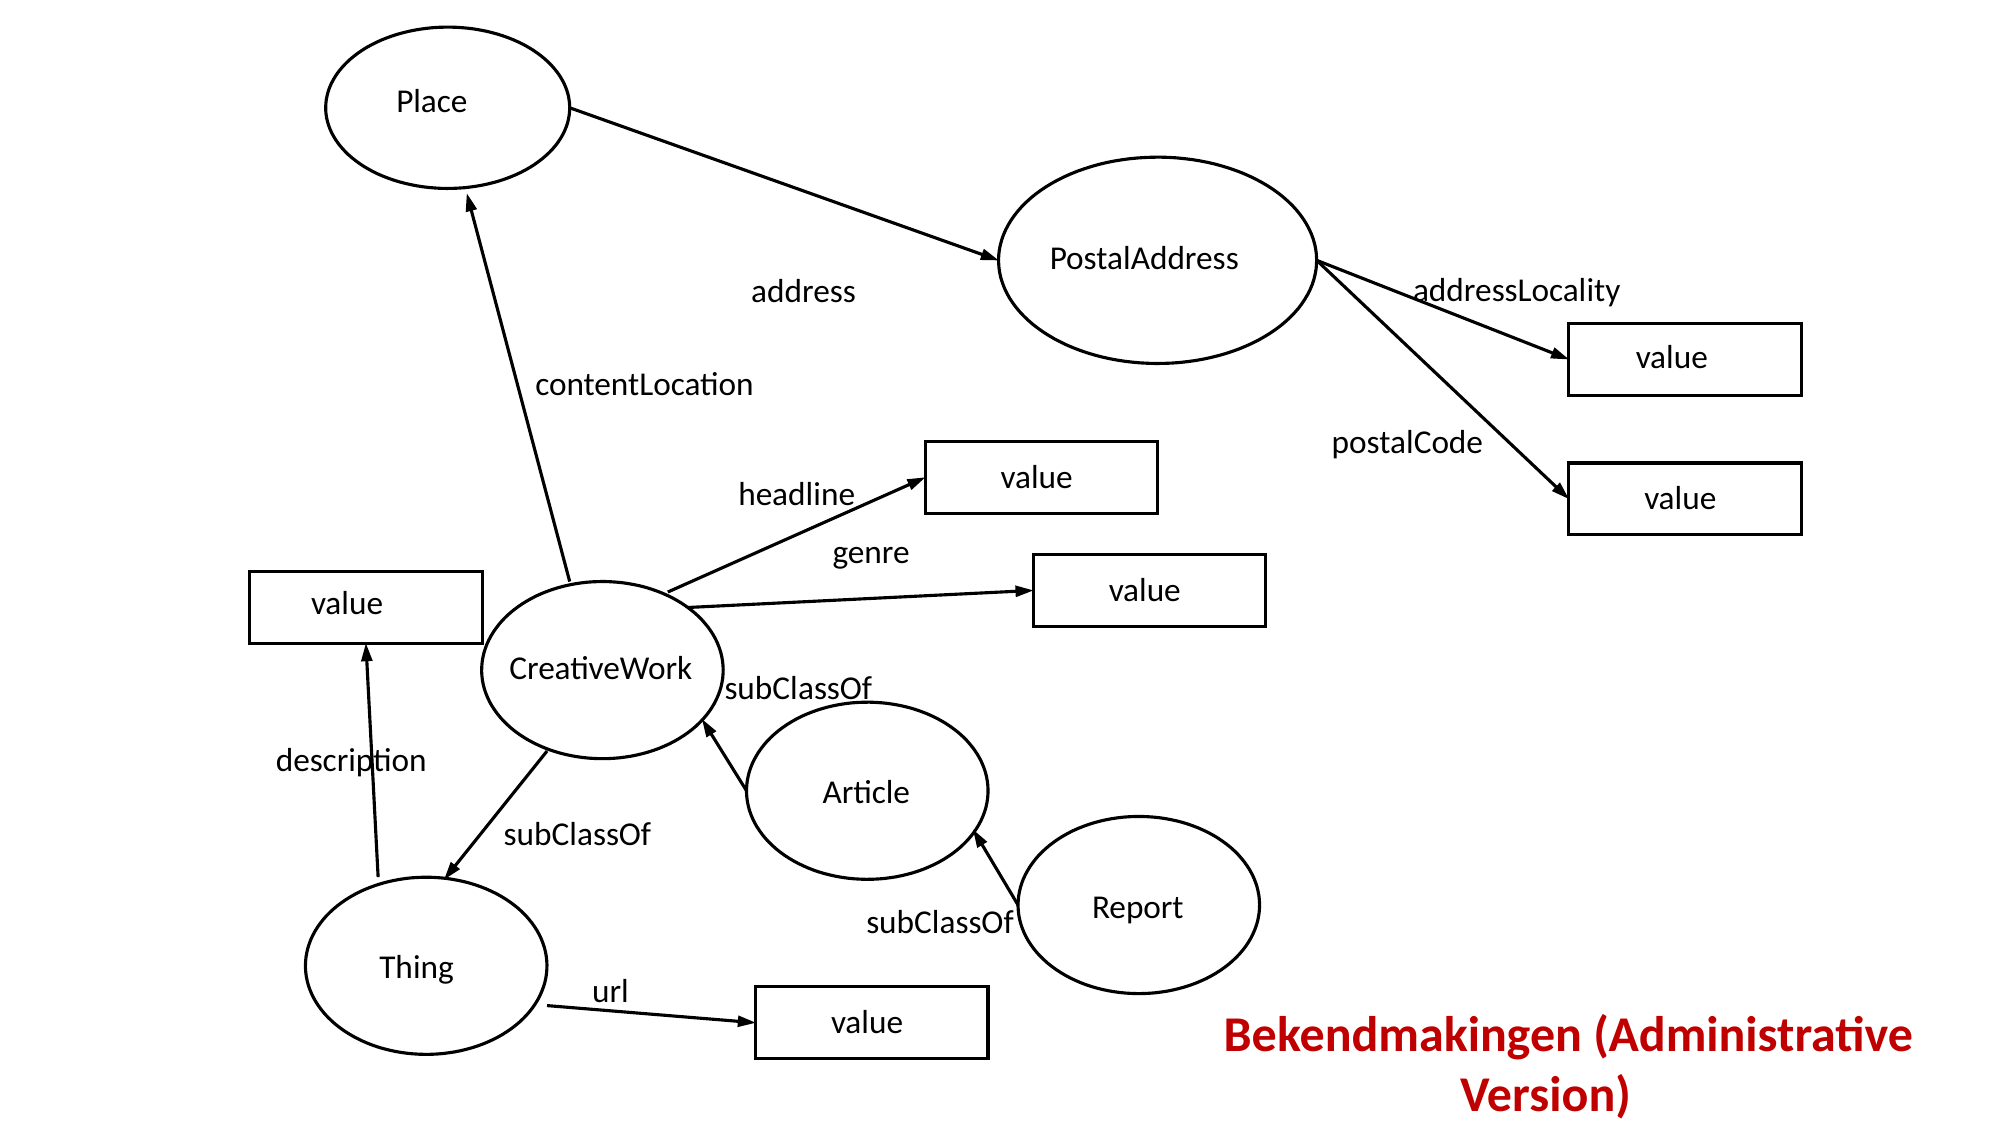

Place
PostalAddress
addressLocality
address
value
contentLocation
postalCode
headline
value
value
genre
value
description
value
CreativeWork
subClassOf
Article
subClassOf
Report
subClassOf
Thing
url
value
Bekendmakingen (Administrative
			 Version)